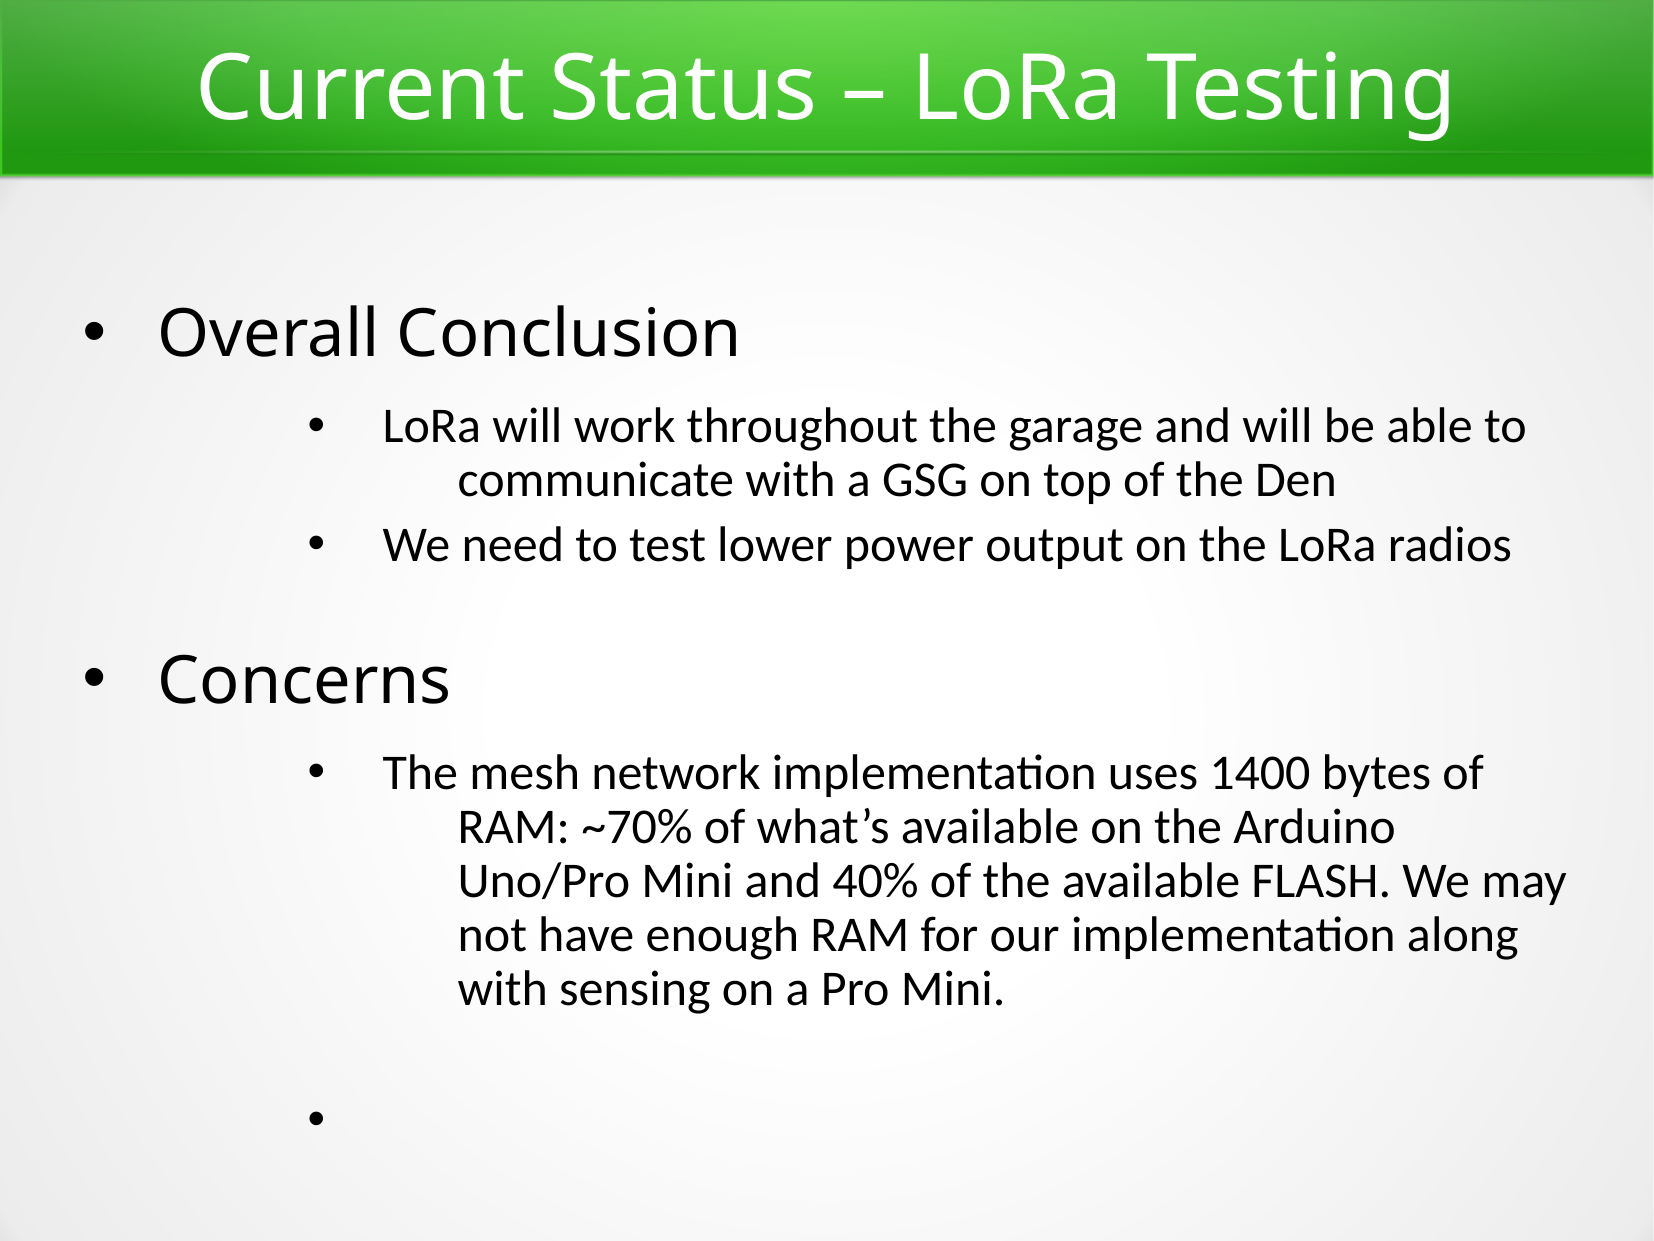

# Current Status – LoRa Testing
Overall Conclusion
LoRa will work throughout the garage and will be able to communicate with a GSG on top of the Den
We need to test lower power output on the LoRa radios
Concerns
The mesh network implementation uses 1400 bytes of RAM: ~70% of what’s available on the Arduino Uno/Pro Mini and 40% of the available FLASH. We may not have enough RAM for our implementation along with sensing on a Pro Mini.